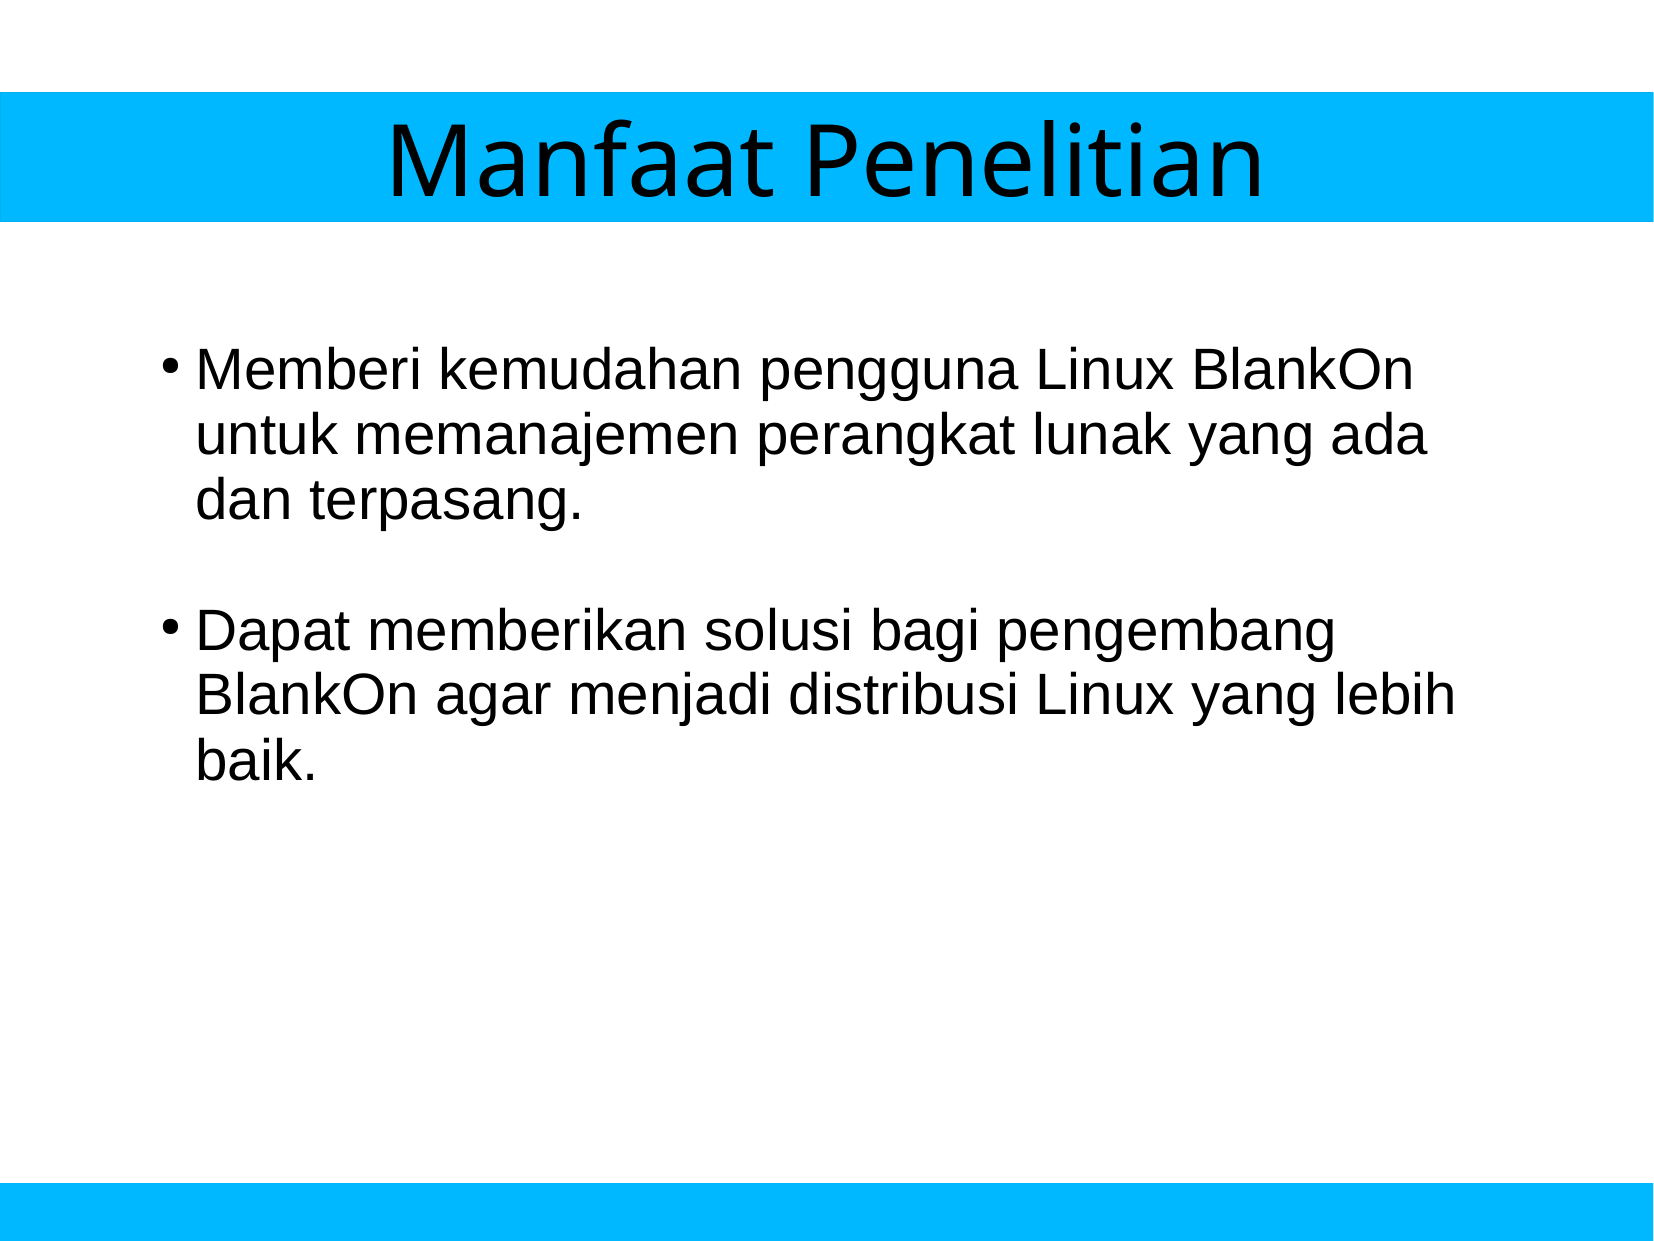

Manfaat Penelitian
Memberi kemudahan pengguna Linux BlankOn untuk memanajemen perangkat lunak yang ada dan terpasang.
Dapat memberikan solusi bagi pengembang BlankOn agar menjadi distribusi Linux yang lebih baik.